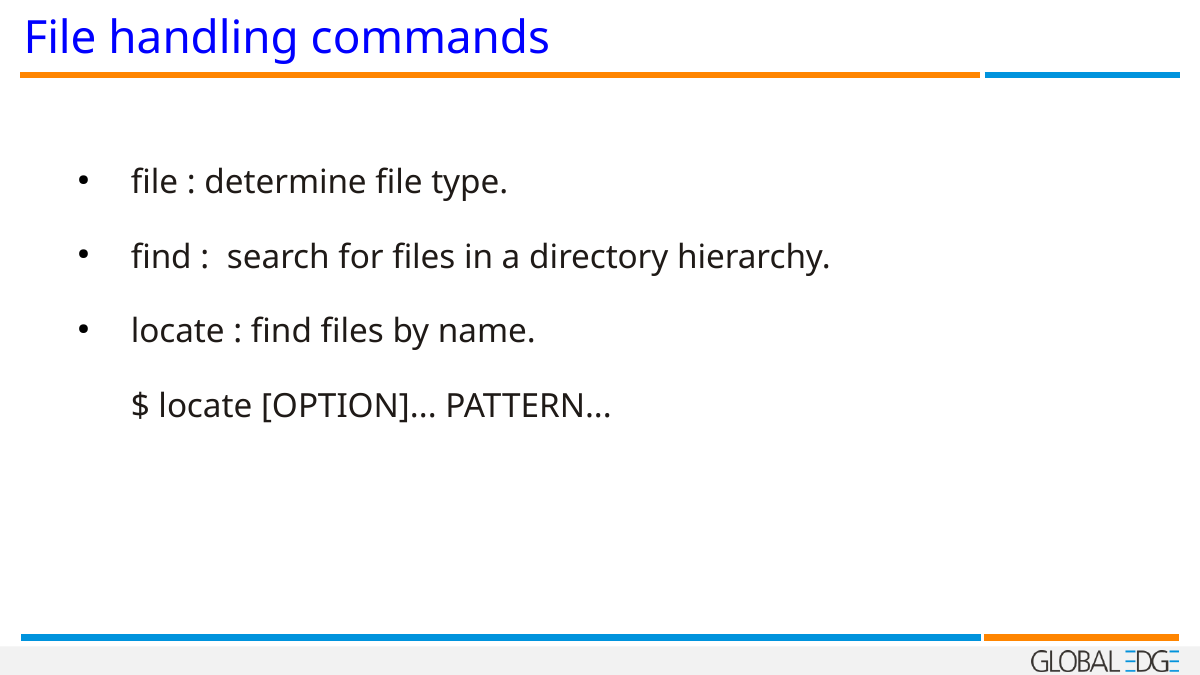

# File handling commands
file : determine file type.
find : search for files in a directory hierarchy.
locate : find files by name.
$ locate [OPTION]... PATTERN...